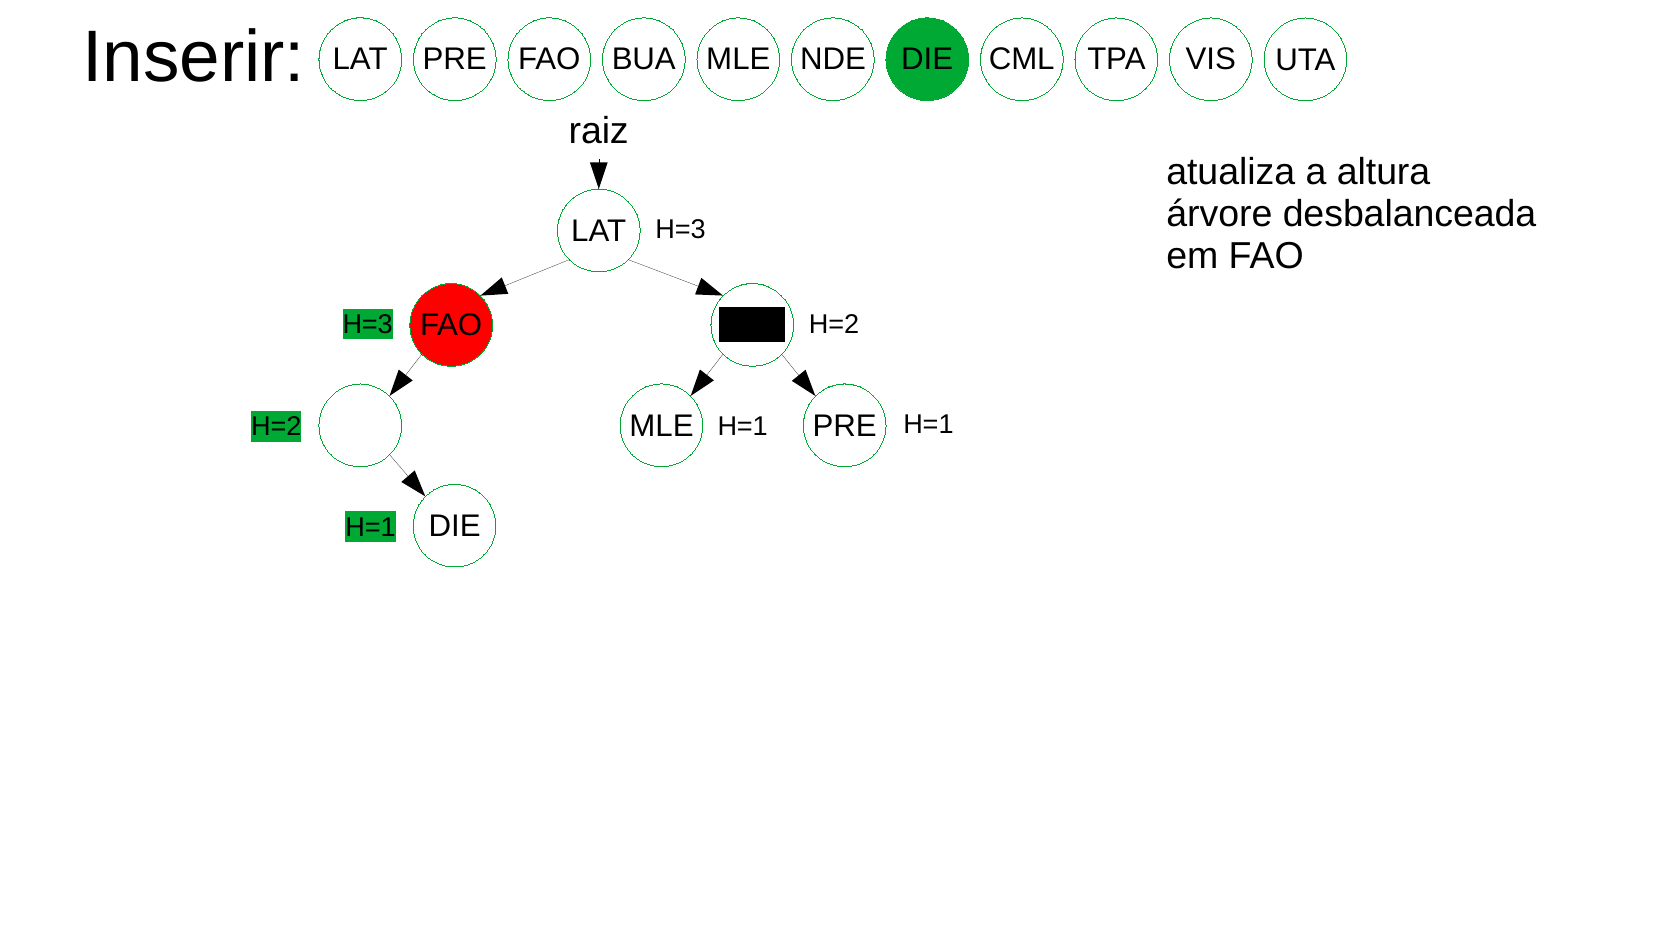

# Inserir:
LAT
LAT
PRE
FAO
BUA
MLE
NDE
DIE
CML
TPA
VIS
UTA
raiz
atualiza a altura
árvore desbalanceada
em FAO
LAT
H=3
NDE
FAO
H=2
H=3
MLE
PRE
BUA
PRE
H=1
H=2
H=1
DIE
H=1